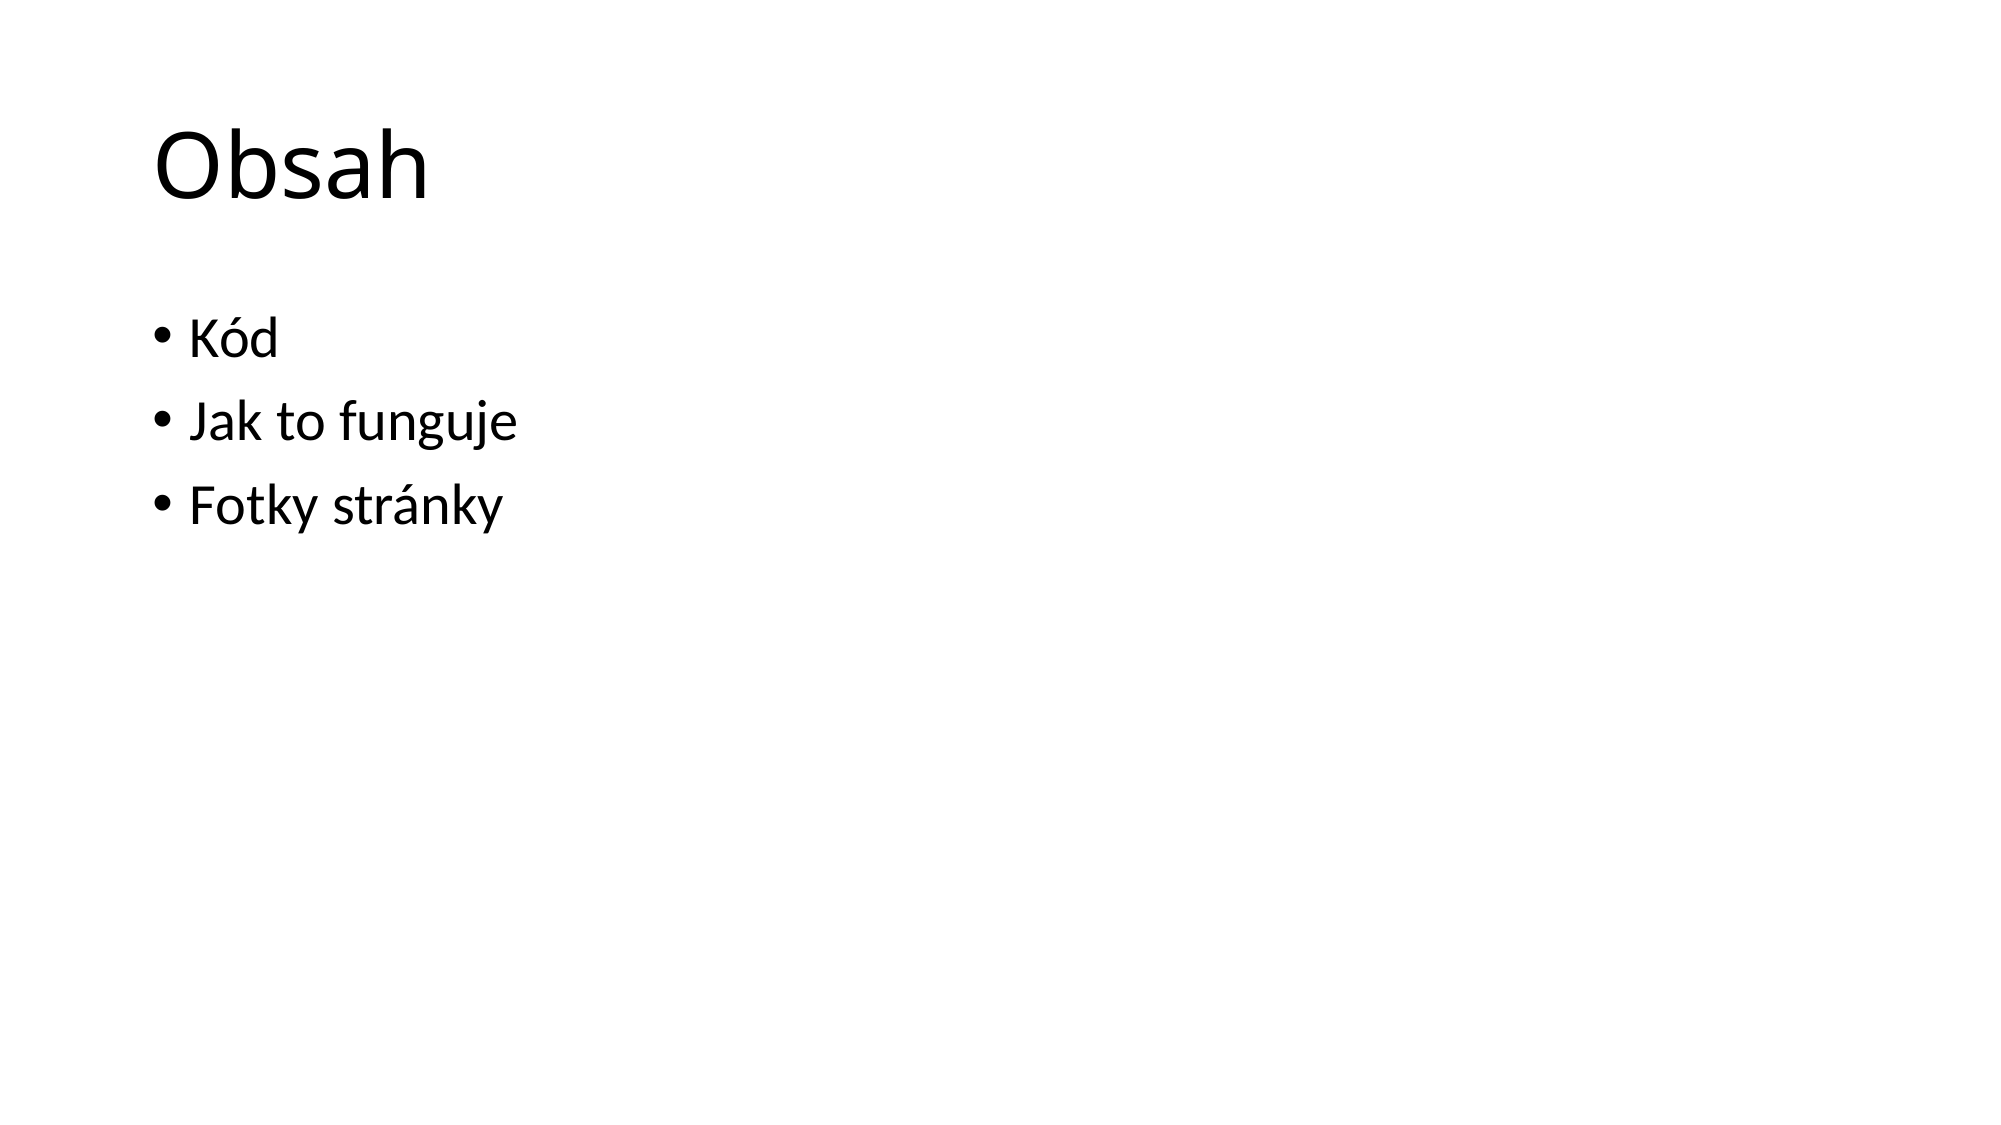

# Obsah
Kód
Jak to funguje
Fotky stránky